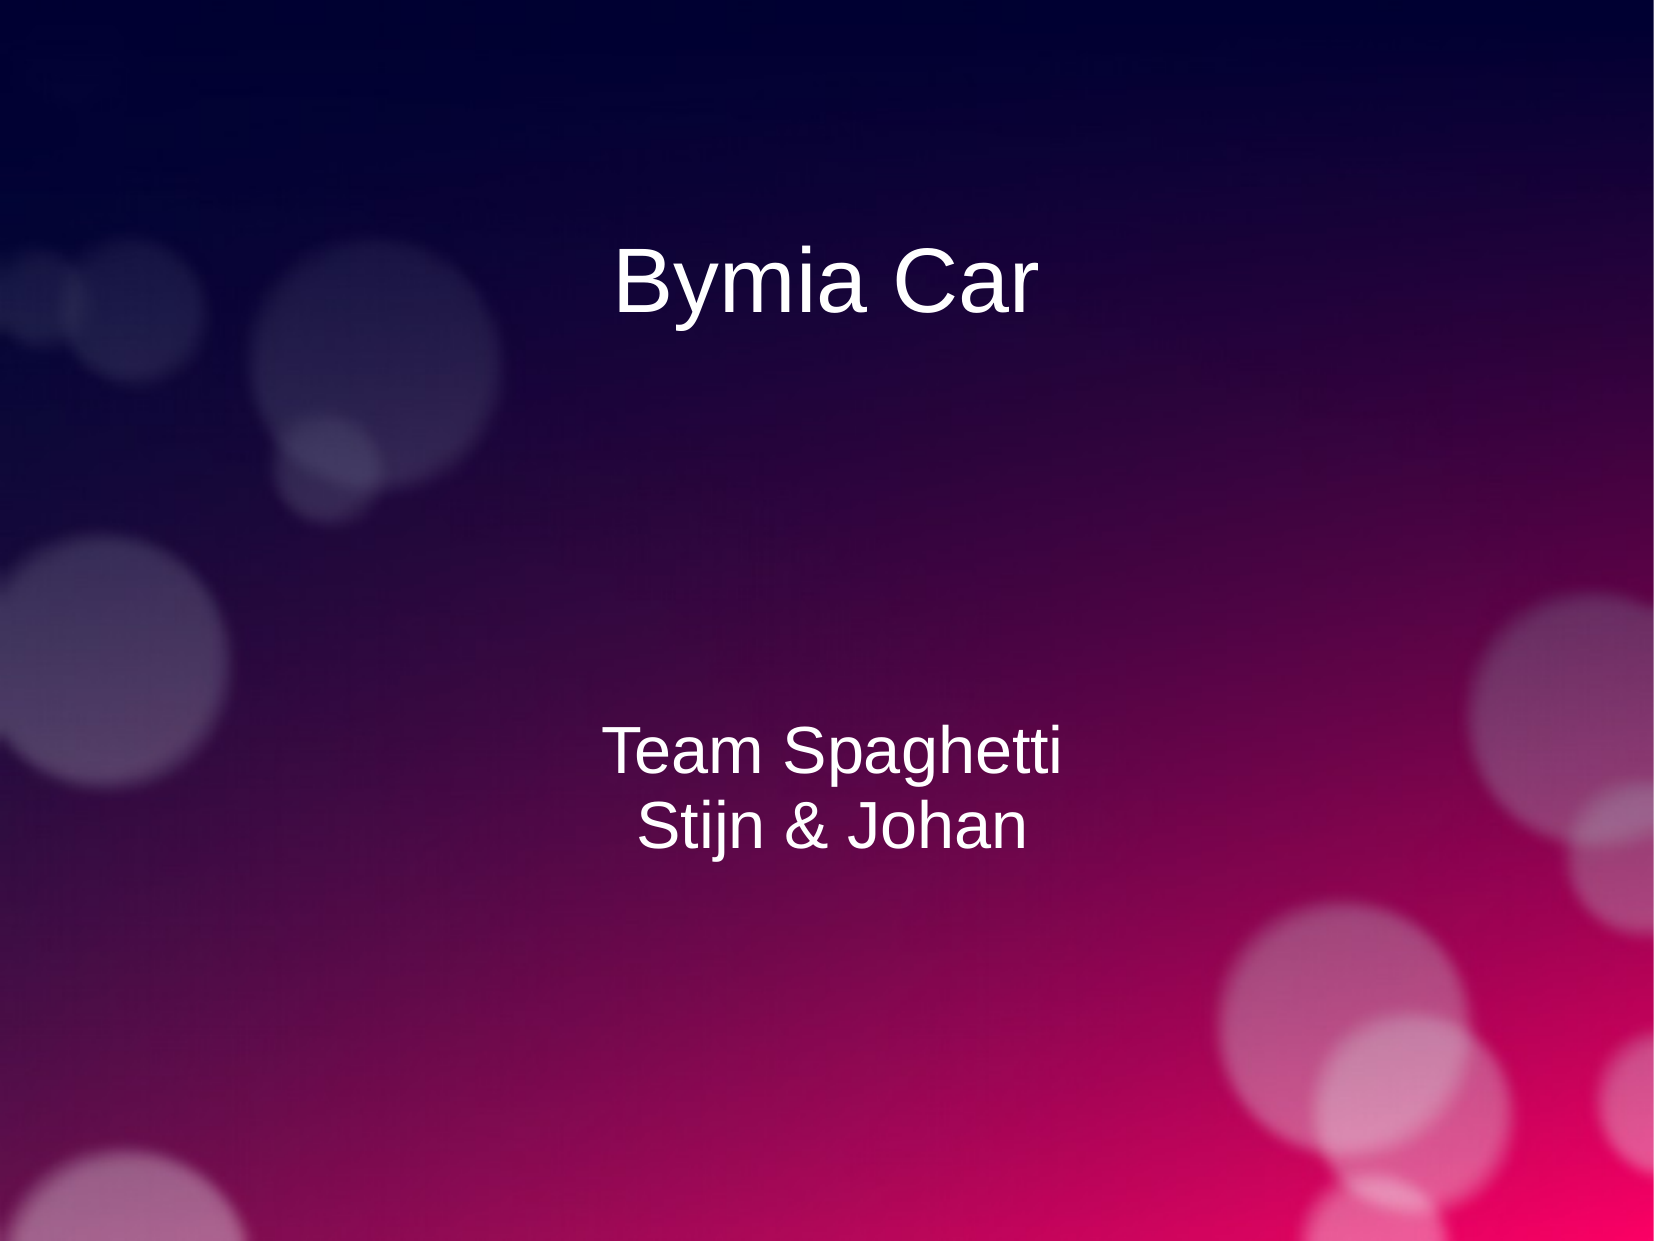

# Bymia Car
Team Spaghetti
Stijn & Johan